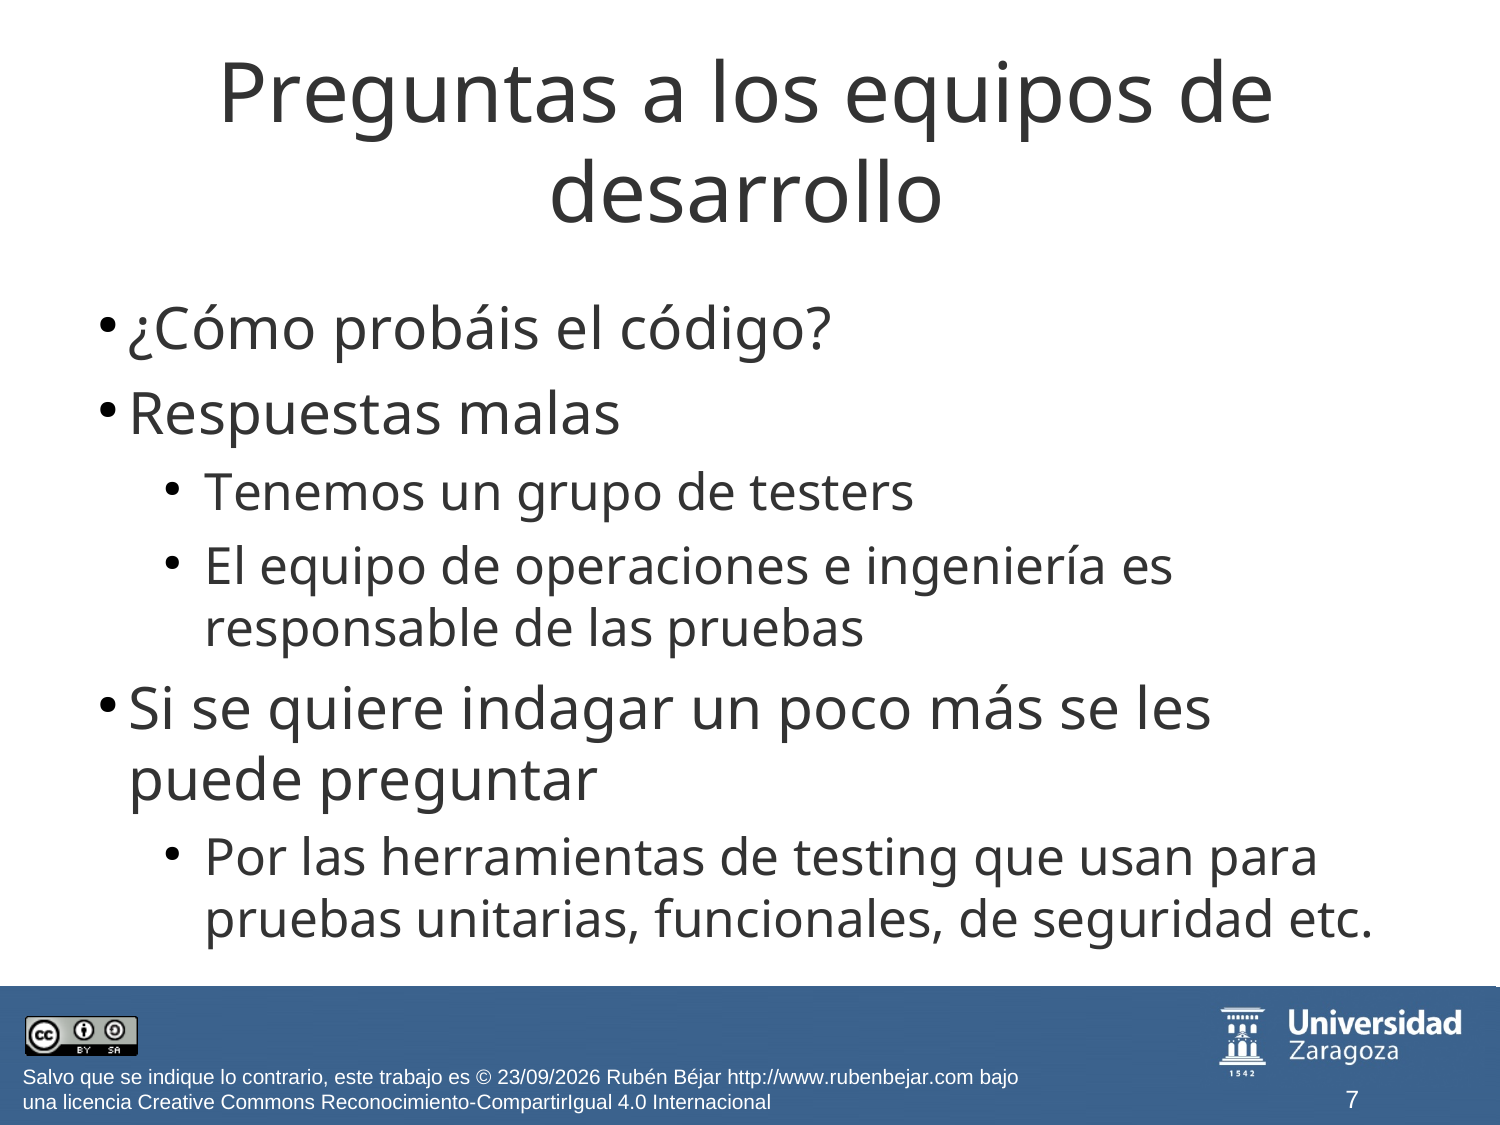

# Preguntas a los equipos de desarrollo
¿Cómo probáis el código?
Respuestas malas
Tenemos un grupo de testers
El equipo de operaciones e ingeniería es responsable de las pruebas
Si se quiere indagar un poco más se les puede preguntar
Por las herramientas de testing que usan para pruebas unitarias, funcionales, de seguridad etc.